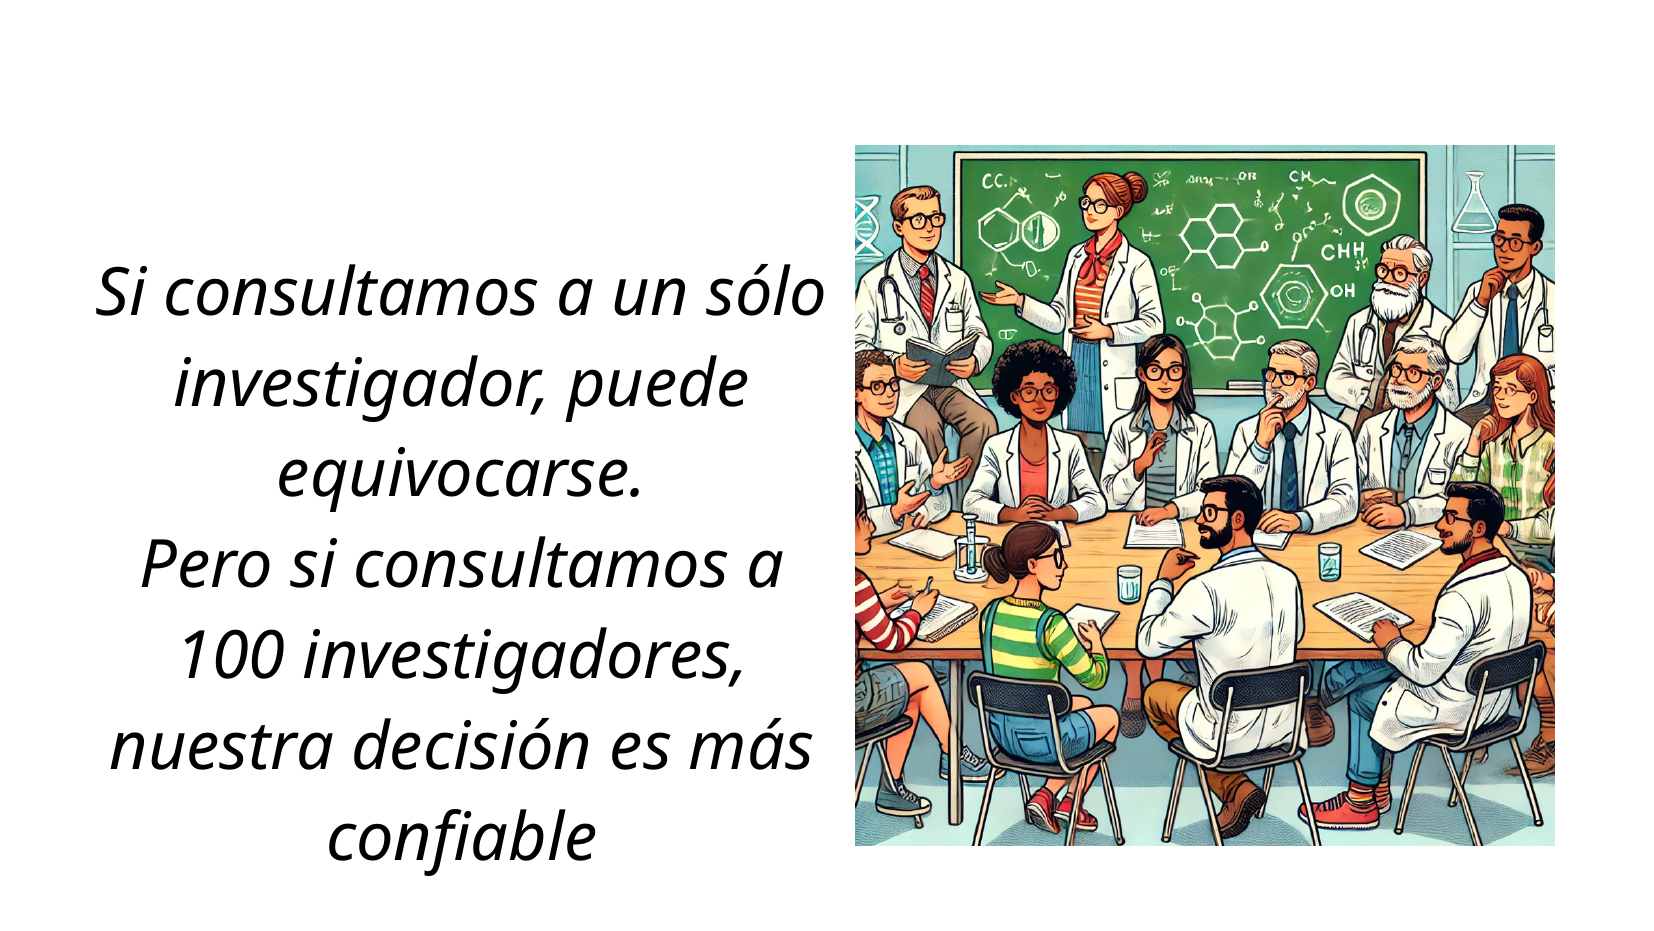

Si consultamos a un sólo investigador, puede equivocarse.
Pero si consultamos a 100 investigadores, nuestra decisión es más confiable